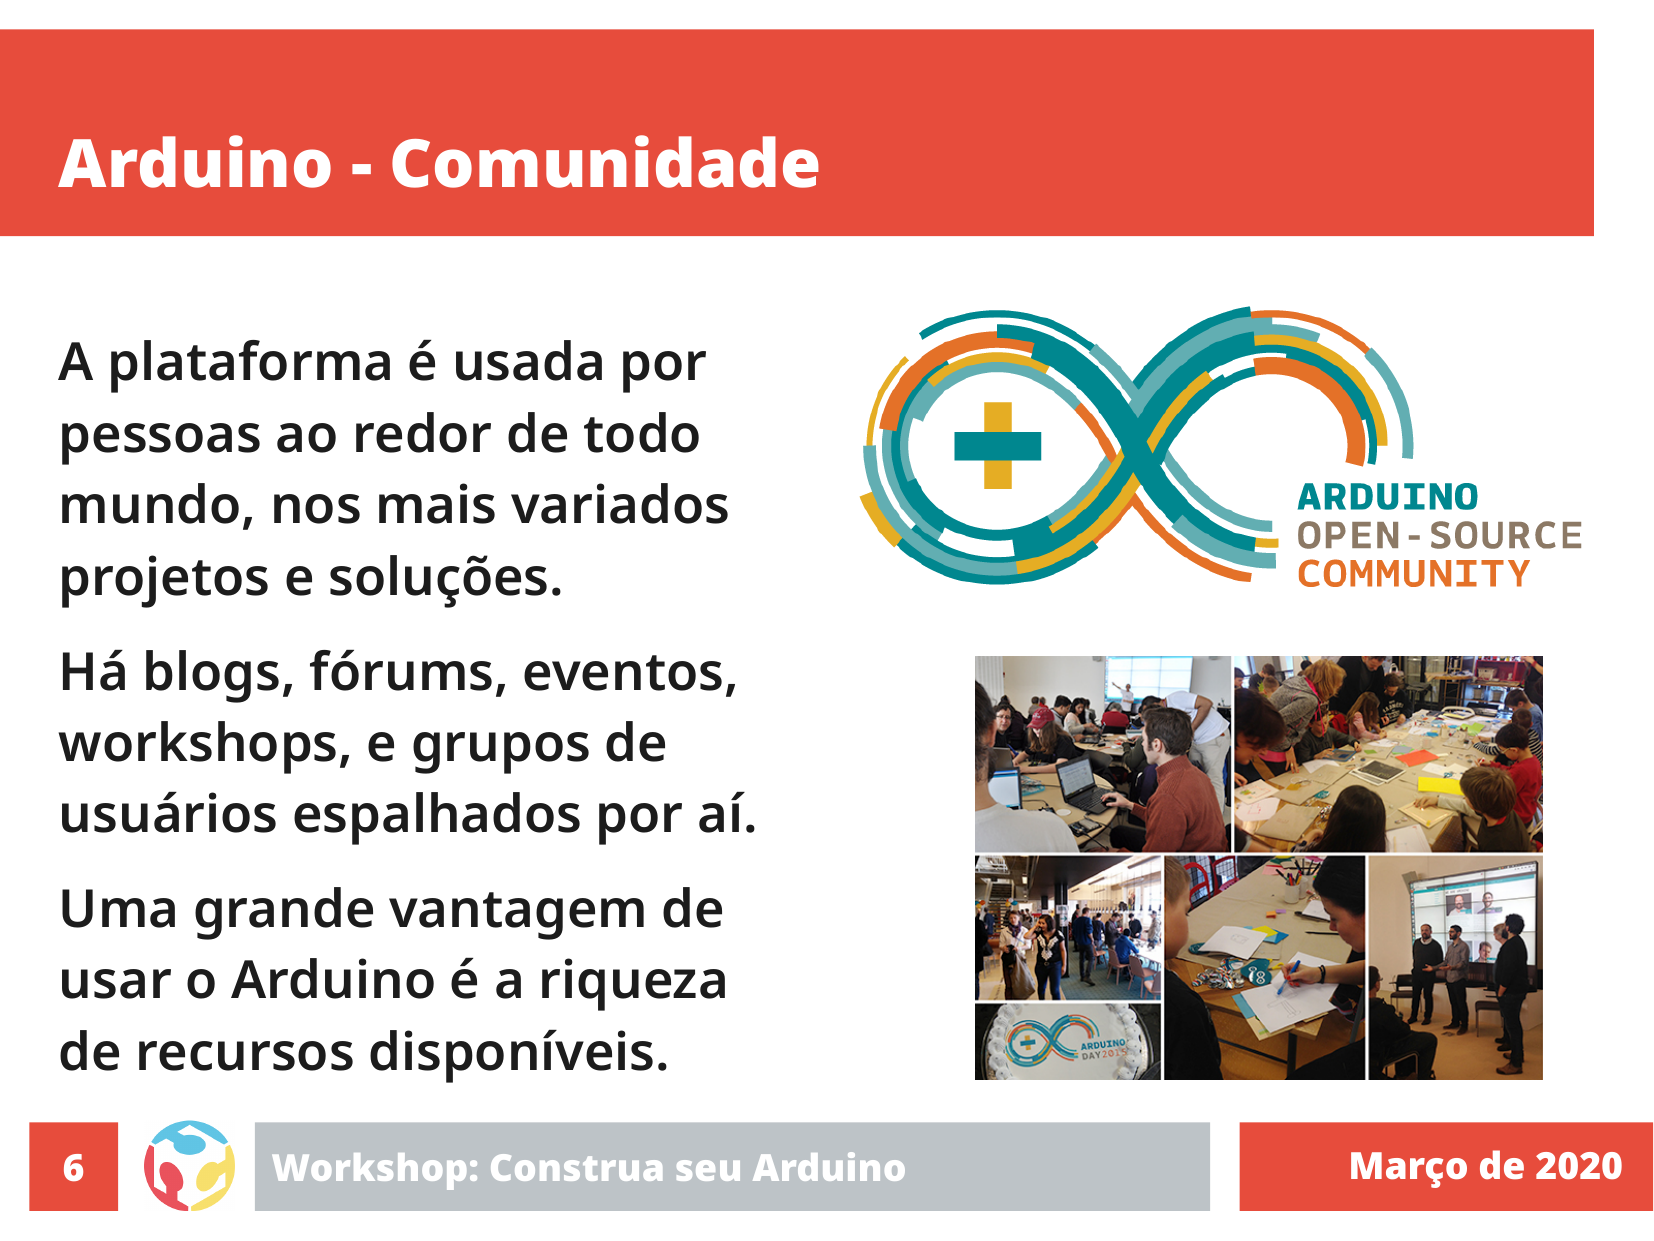

# Arduino - Comunidade
A plataforma é usada por pessoas ao redor de todo mundo, nos mais variados projetos e soluções.
Há blogs, fórums, eventos, workshops, e grupos de usuários espalhados por aí.
Uma grande vantagem de usar o Arduino é a riqueza de recursos disponíveis.
6
Workshop: Construa seu Arduino
Março de 2020